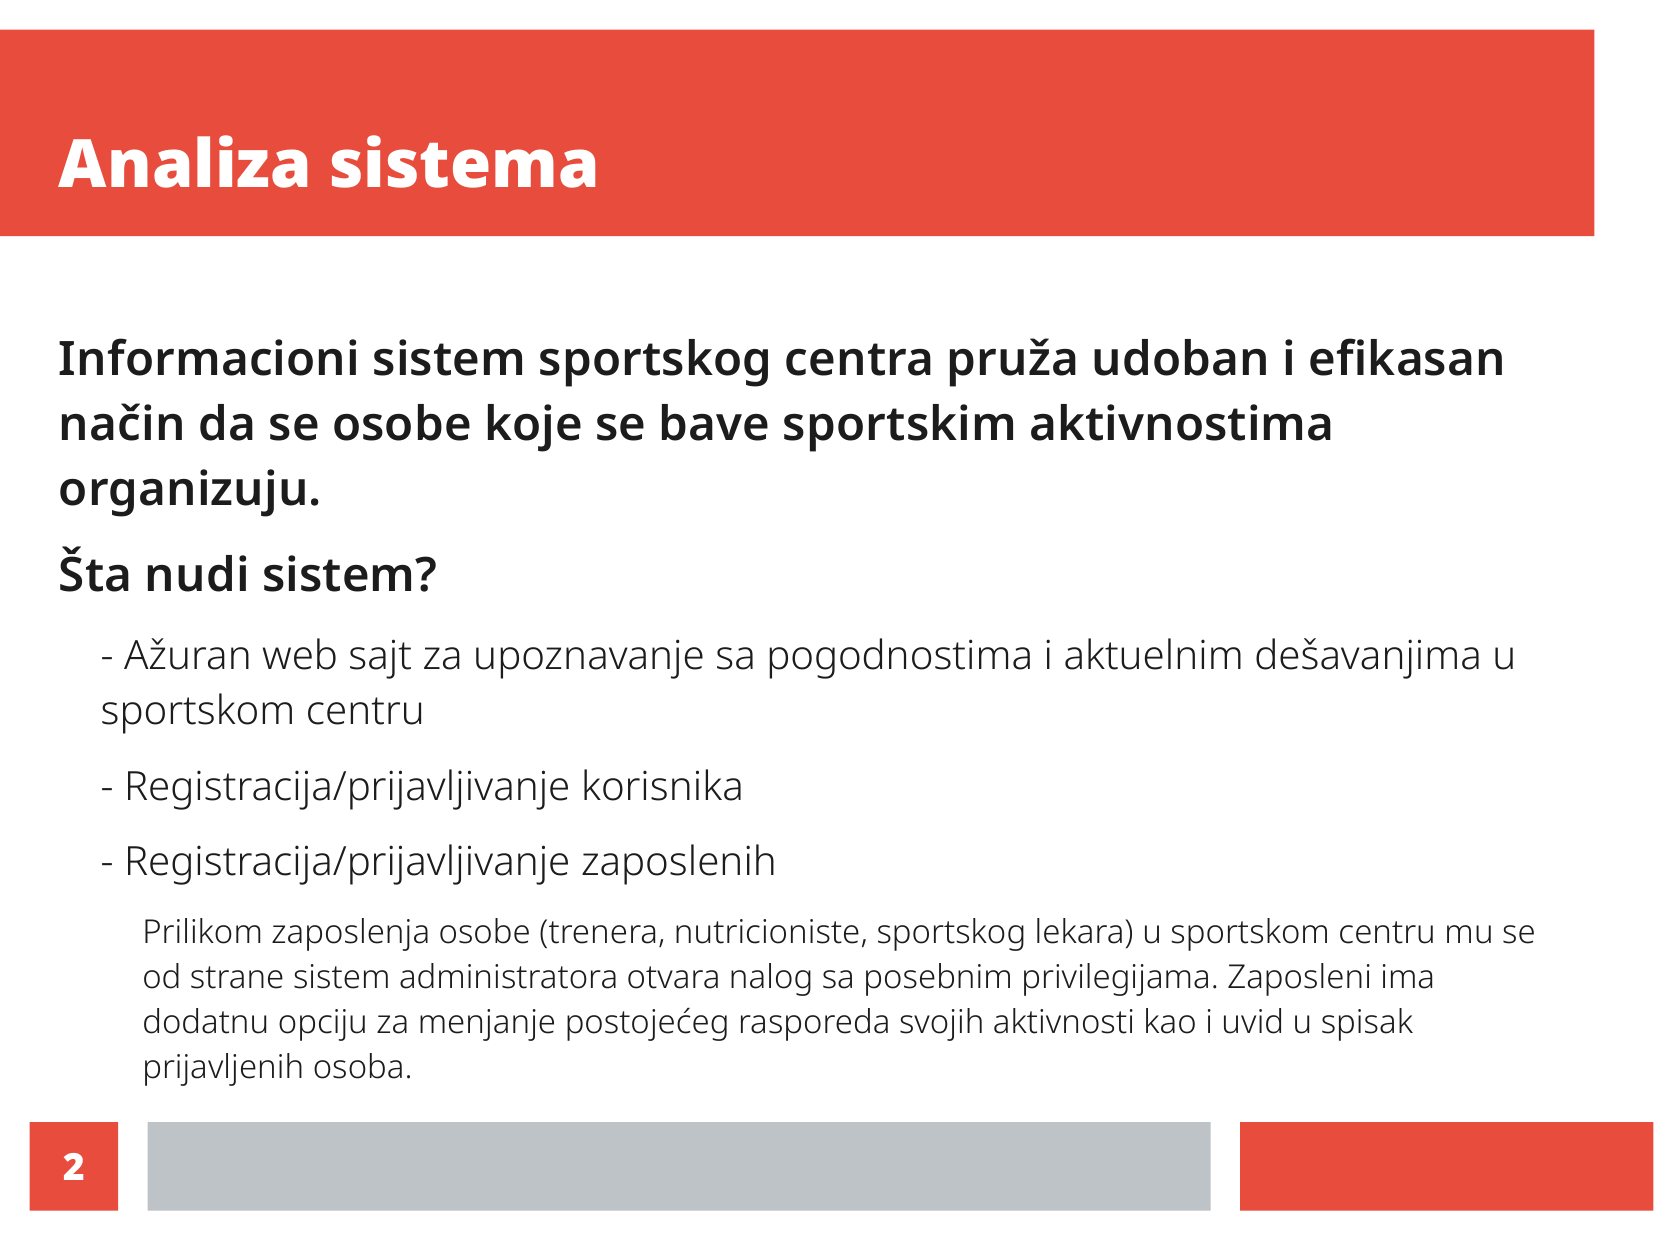

# Analiza sistema
Informacioni sistem sportskog centra pruža udoban i efikasan način da se osobe koje se bave sportskim aktivnostima organizuju.
Šta nudi sistem?
- Ažuran web sajt za upoznavanje sa pogodnostima i aktuelnim dešavanjima u sportskom centru
- Registracija/prijavljivanje korisnika
- Registracija/prijavljivanje zaposlenih
Prilikom zaposlenja osobe (trenera, nutricioniste, sportskog lekara) u sportskom centru mu se od strane sistem administratora otvara nalog sa posebnim privilegijama. Zaposleni ima dodatnu opciju za menjanje postojećeg rasporeda svojih aktivnosti kao i uvid u spisak prijavljenih osoba.
2